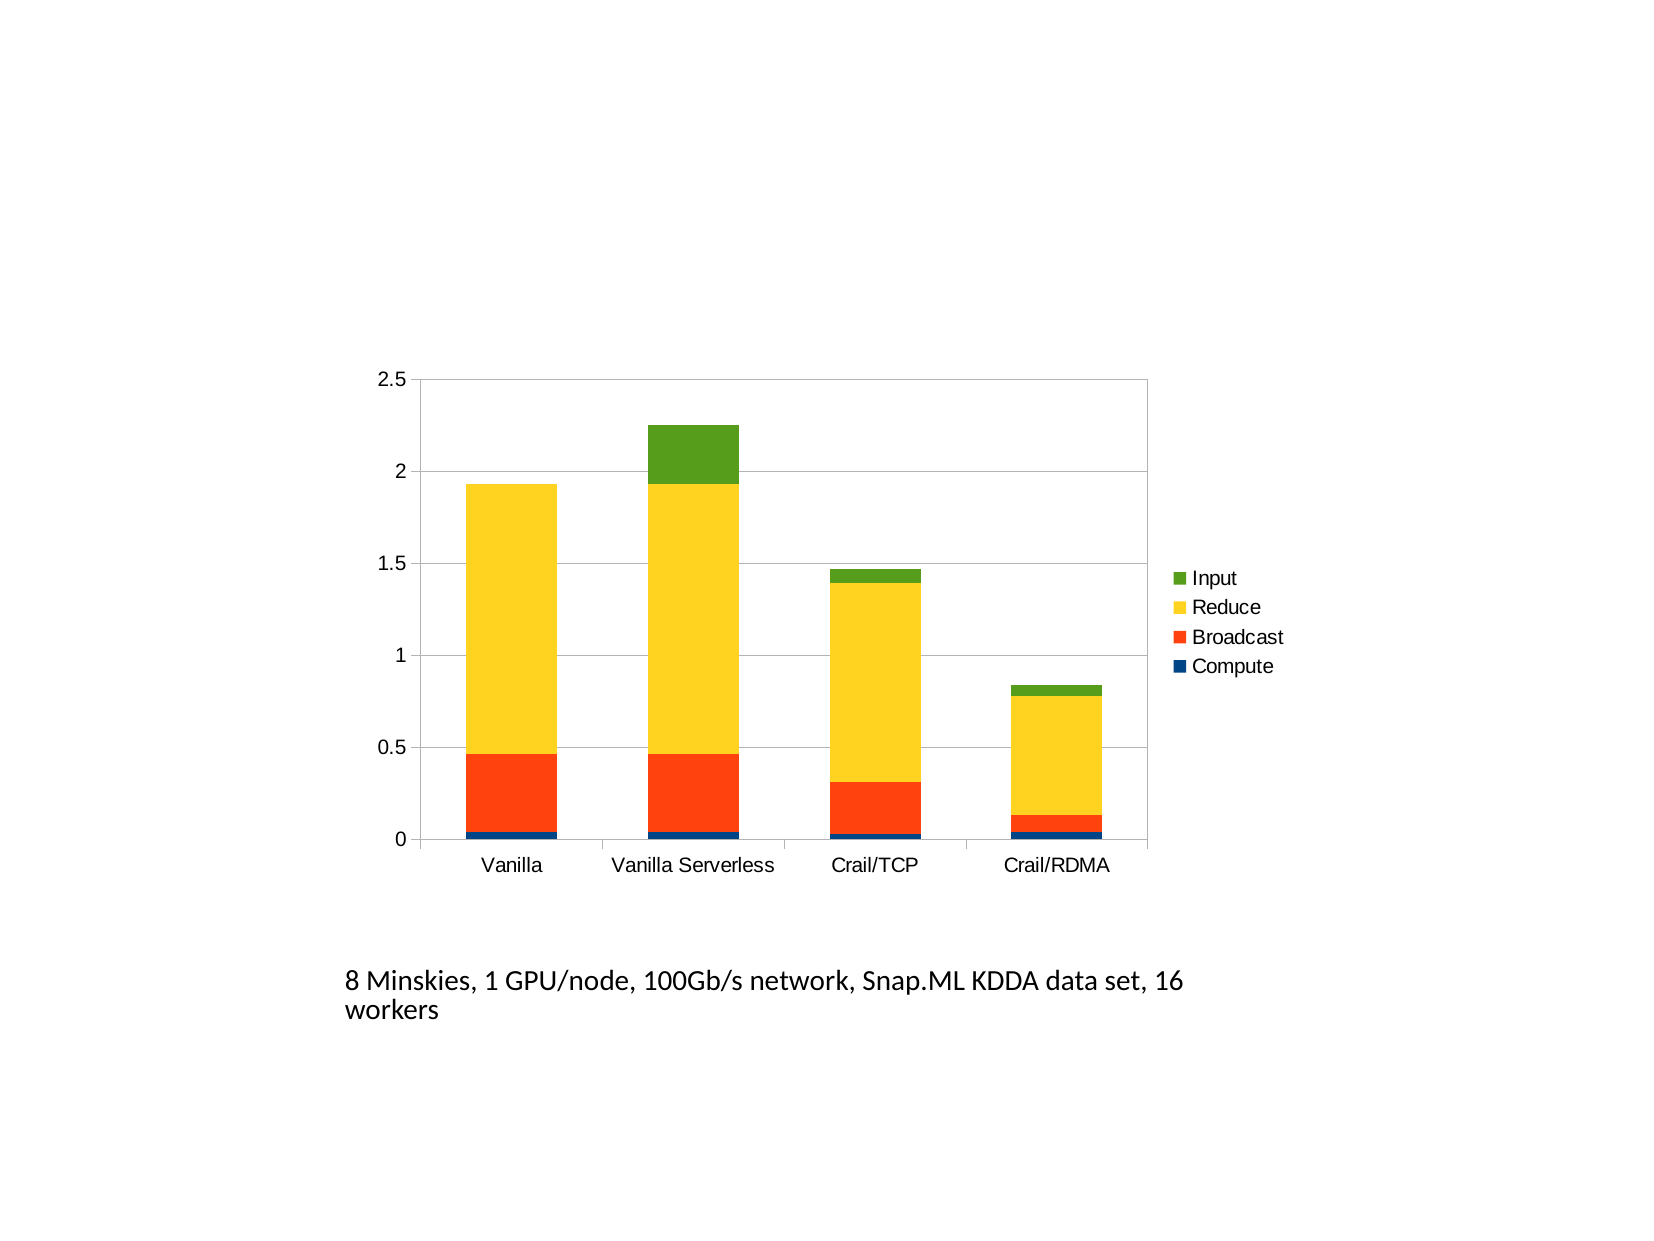

#
### Chart
| Category | Compute | Broadcast | Reduce | Input |
|---|---|---|---|---|
| Vanilla | 0.041 | 0.42 | 1.47 | 0.0 |
| Vanilla Serverless | 0.04 | 0.42 | 1.47 | 0.32 |
| Crail/TCP | 0.03 | 0.28 | 1.08 | 0.08 |
| Crail/RDMA | 0.04 | 0.09 | 0.65 | 0.06 |8 Minskies, 1 GPU/node, 100Gb/s network, Snap.ML KDDA data set, 16 workers